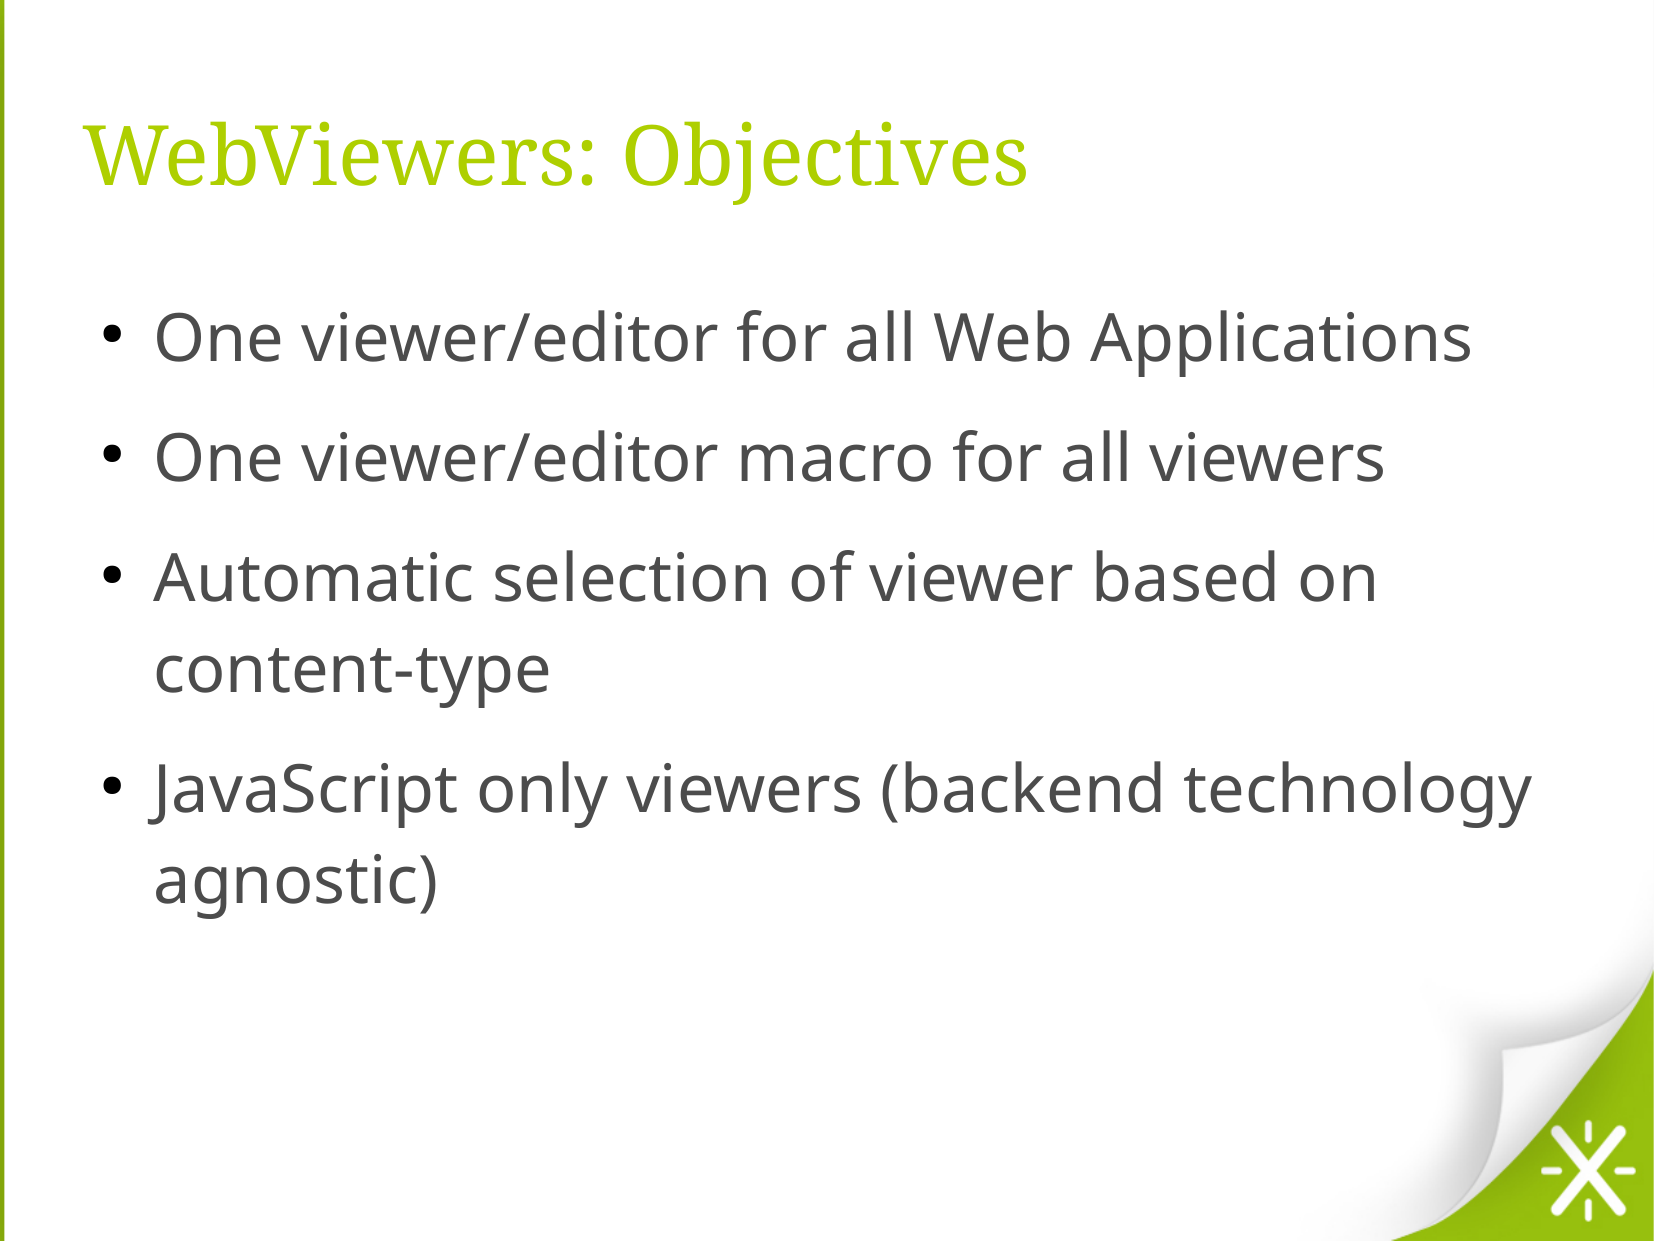

# WebViewers: Objectives
One viewer/editor for all Web Applications
One viewer/editor macro for all viewers
Automatic selection of viewer based on content-type
JavaScript only viewers (backend technology agnostic)